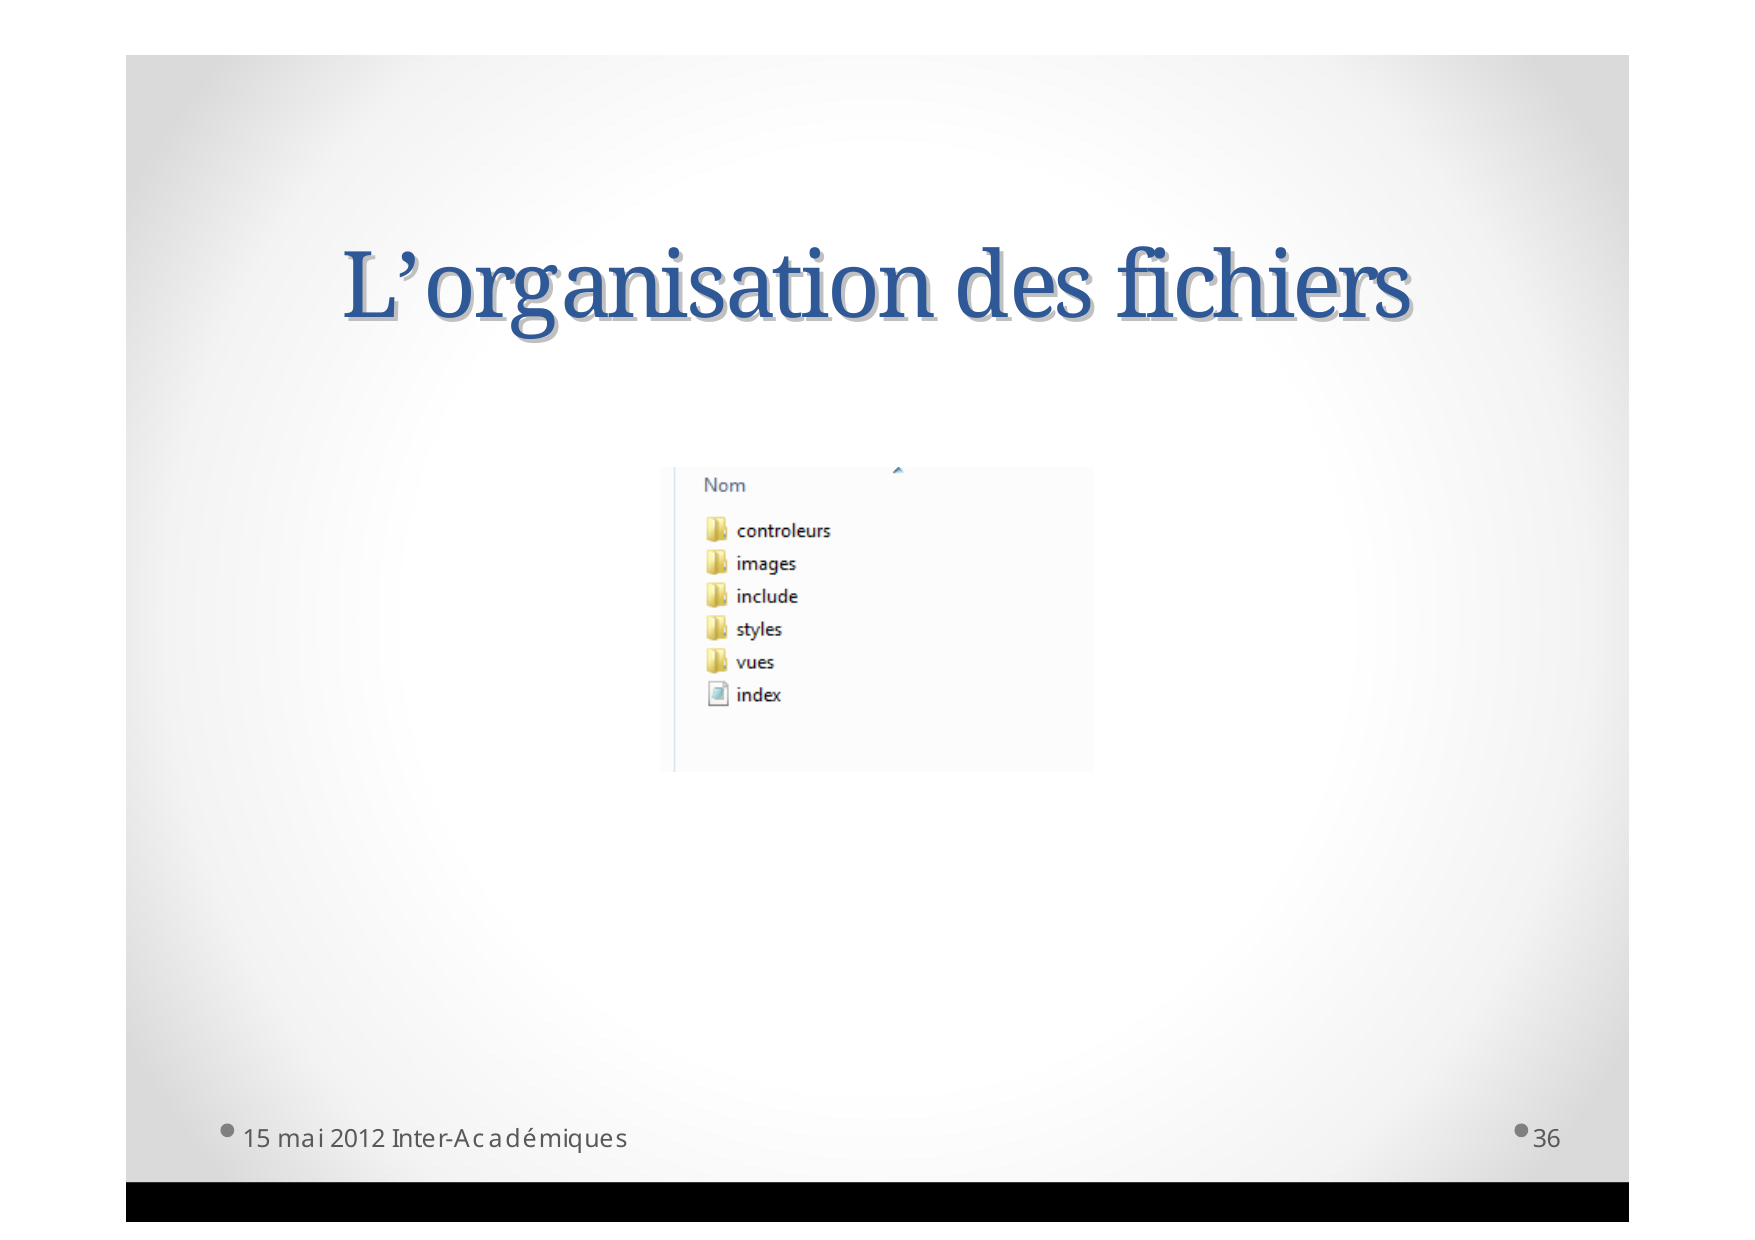

L
’
o
r
g
a
n
i
s
a
t
i
o
n
d
e
s
f
i
c
h
i
e
r
s
L
’
o
r
g
a
n
i
s
a
t
i
o
n
d
e
s
f
i
c
h
i
e
r
s
1
5
m
a
i
2
0
1
2
I
n
t
e
r
-
A
c
a
d
é
m
i
q
u
e
s
3
6